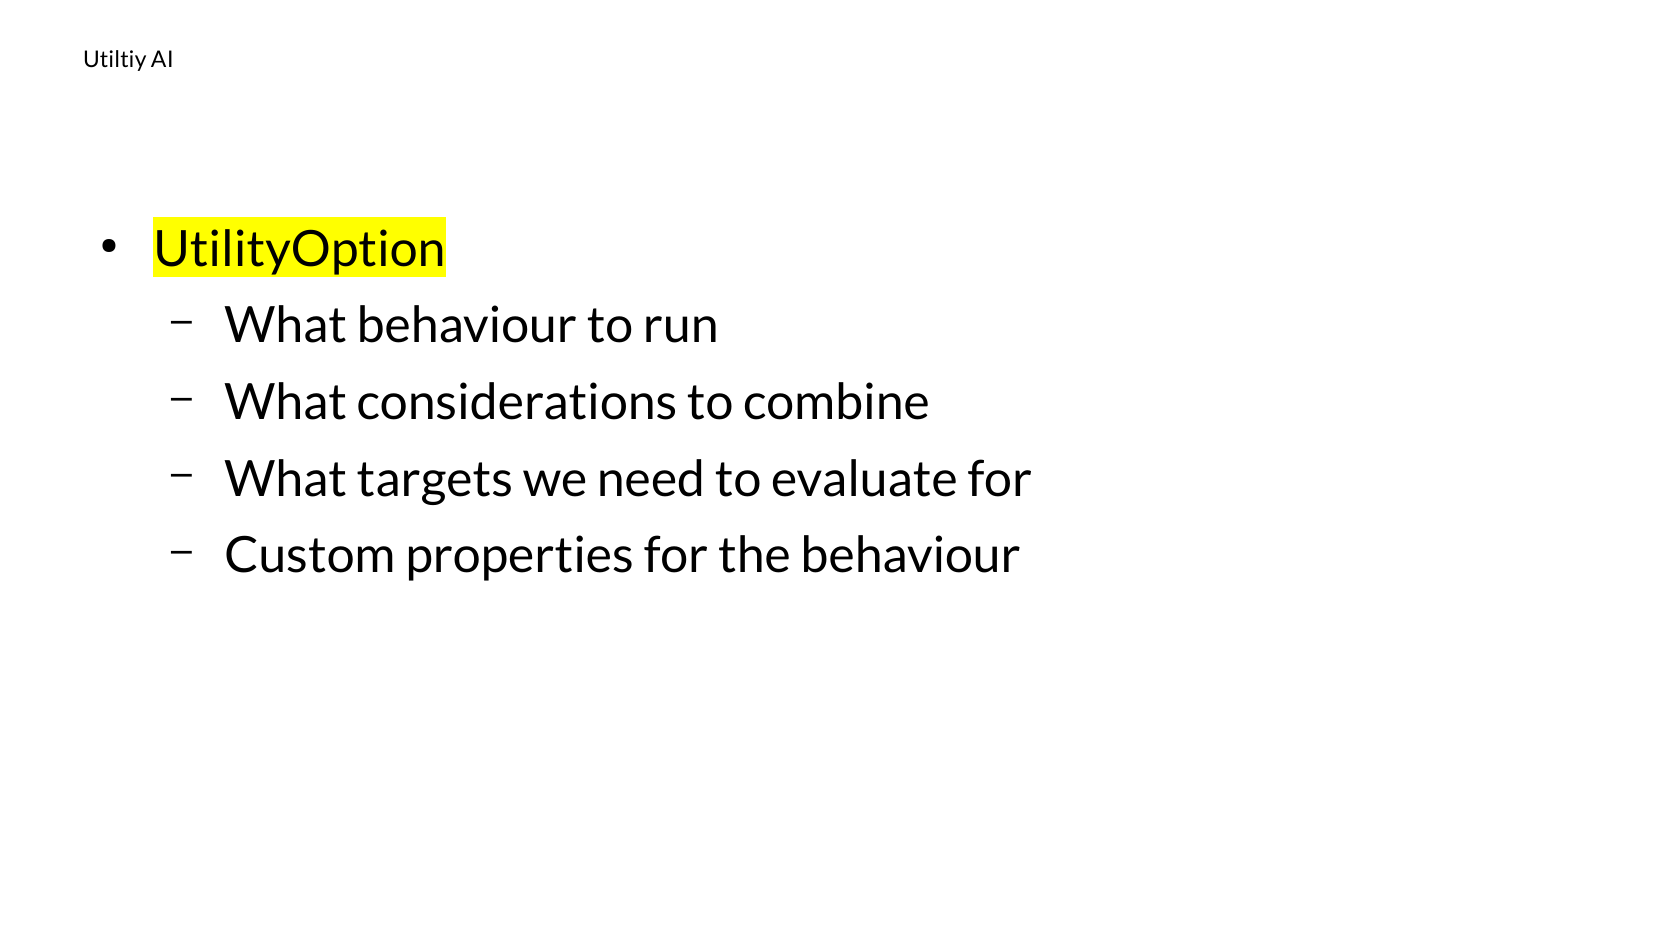

# Utiltiy AI
UtilityOption
What behaviour to run
What considerations to combine
What targets we need to evaluate for
Custom properties for the behaviour